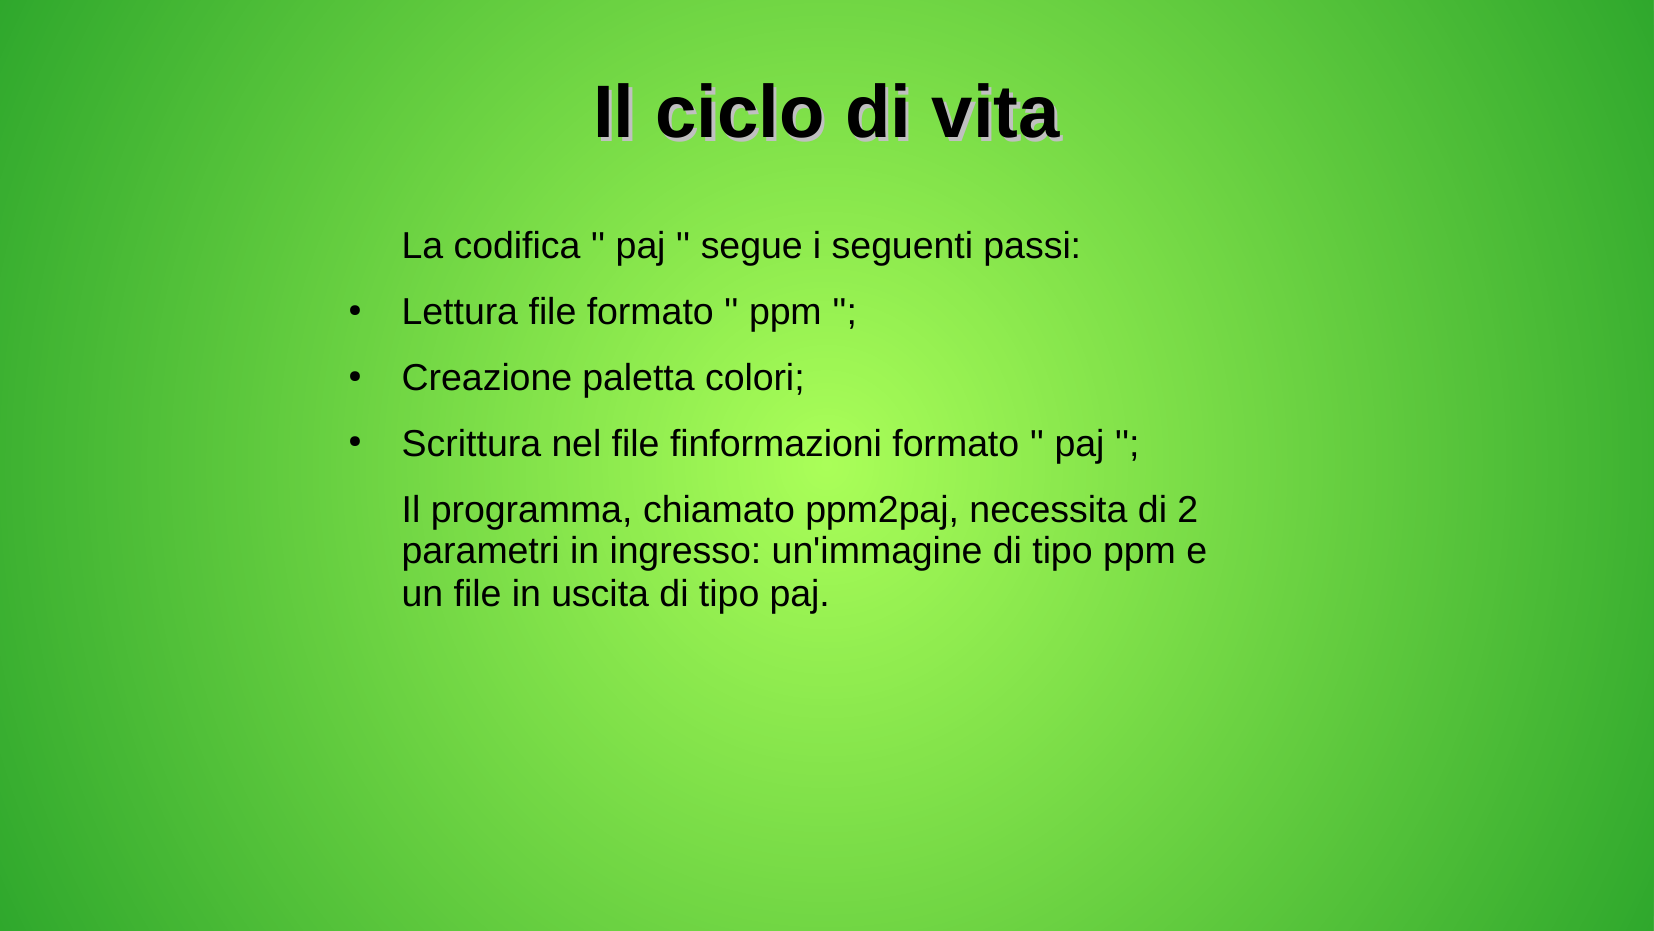

# Il ciclo di vita
La codifica '' paj '' segue i seguenti passi:
Lettura file formato '' ppm '';
Creazione paletta colori;
Scrittura nel file finformazioni formato '' paj '';
Il programma, chiamato ppm2paj, necessita di 2 parametri in ingresso: un'immagine di tipo ppm e un file in uscita di tipo paj.